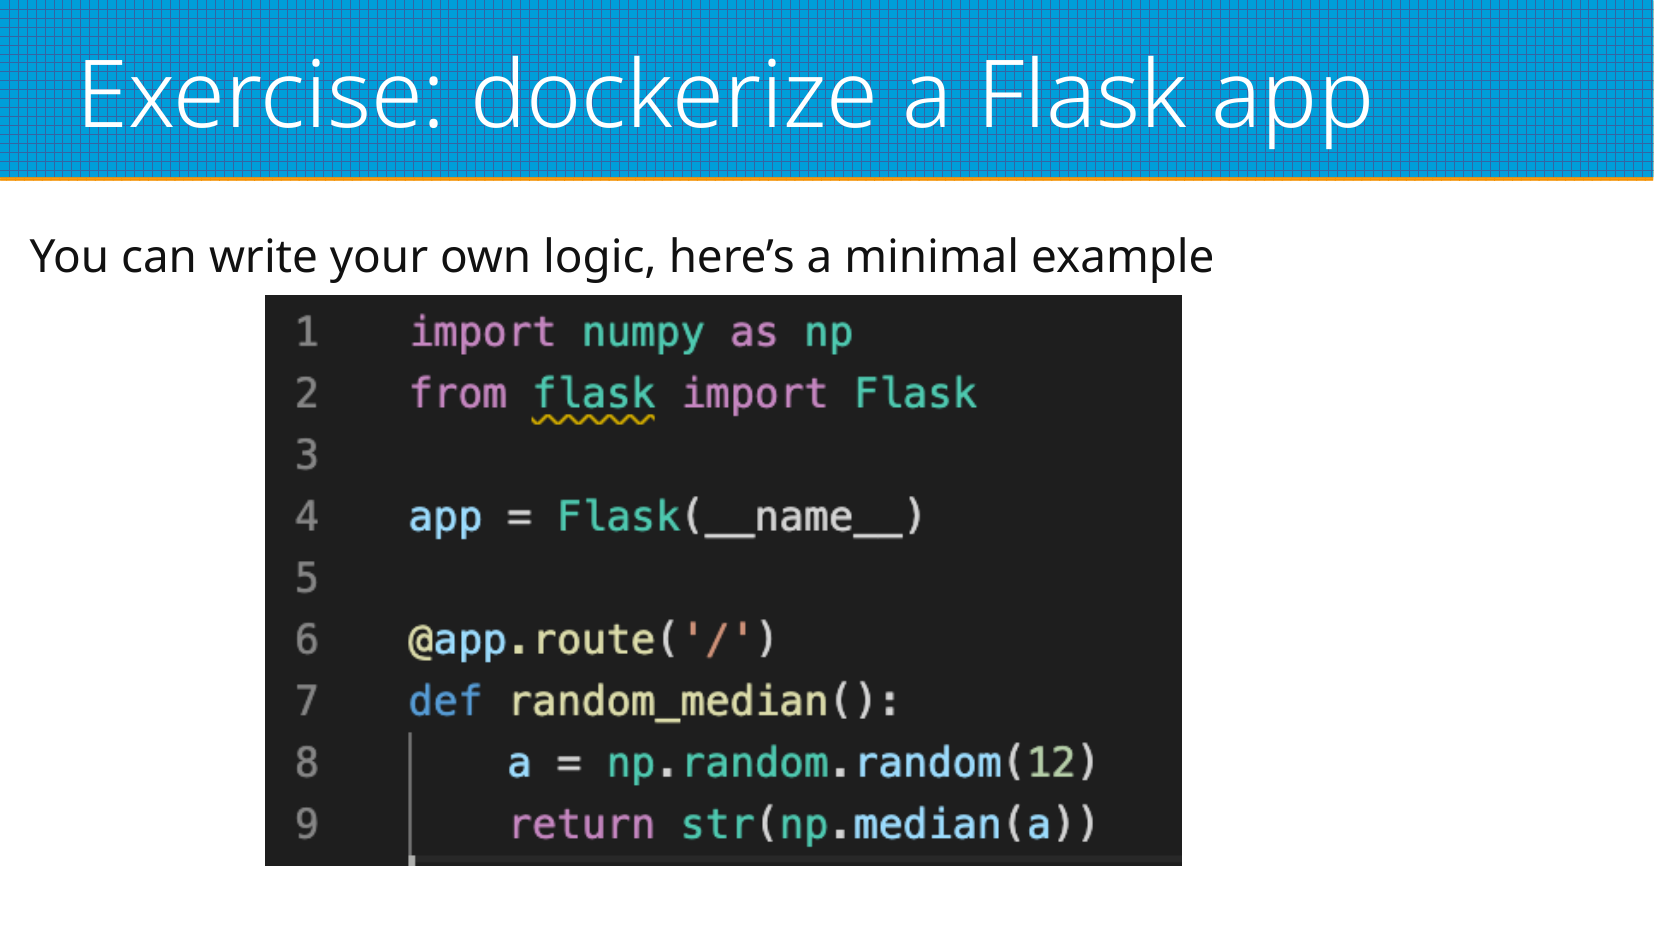

# Exercise: dockerize a Flask app
You can write your own logic, here’s a minimal example